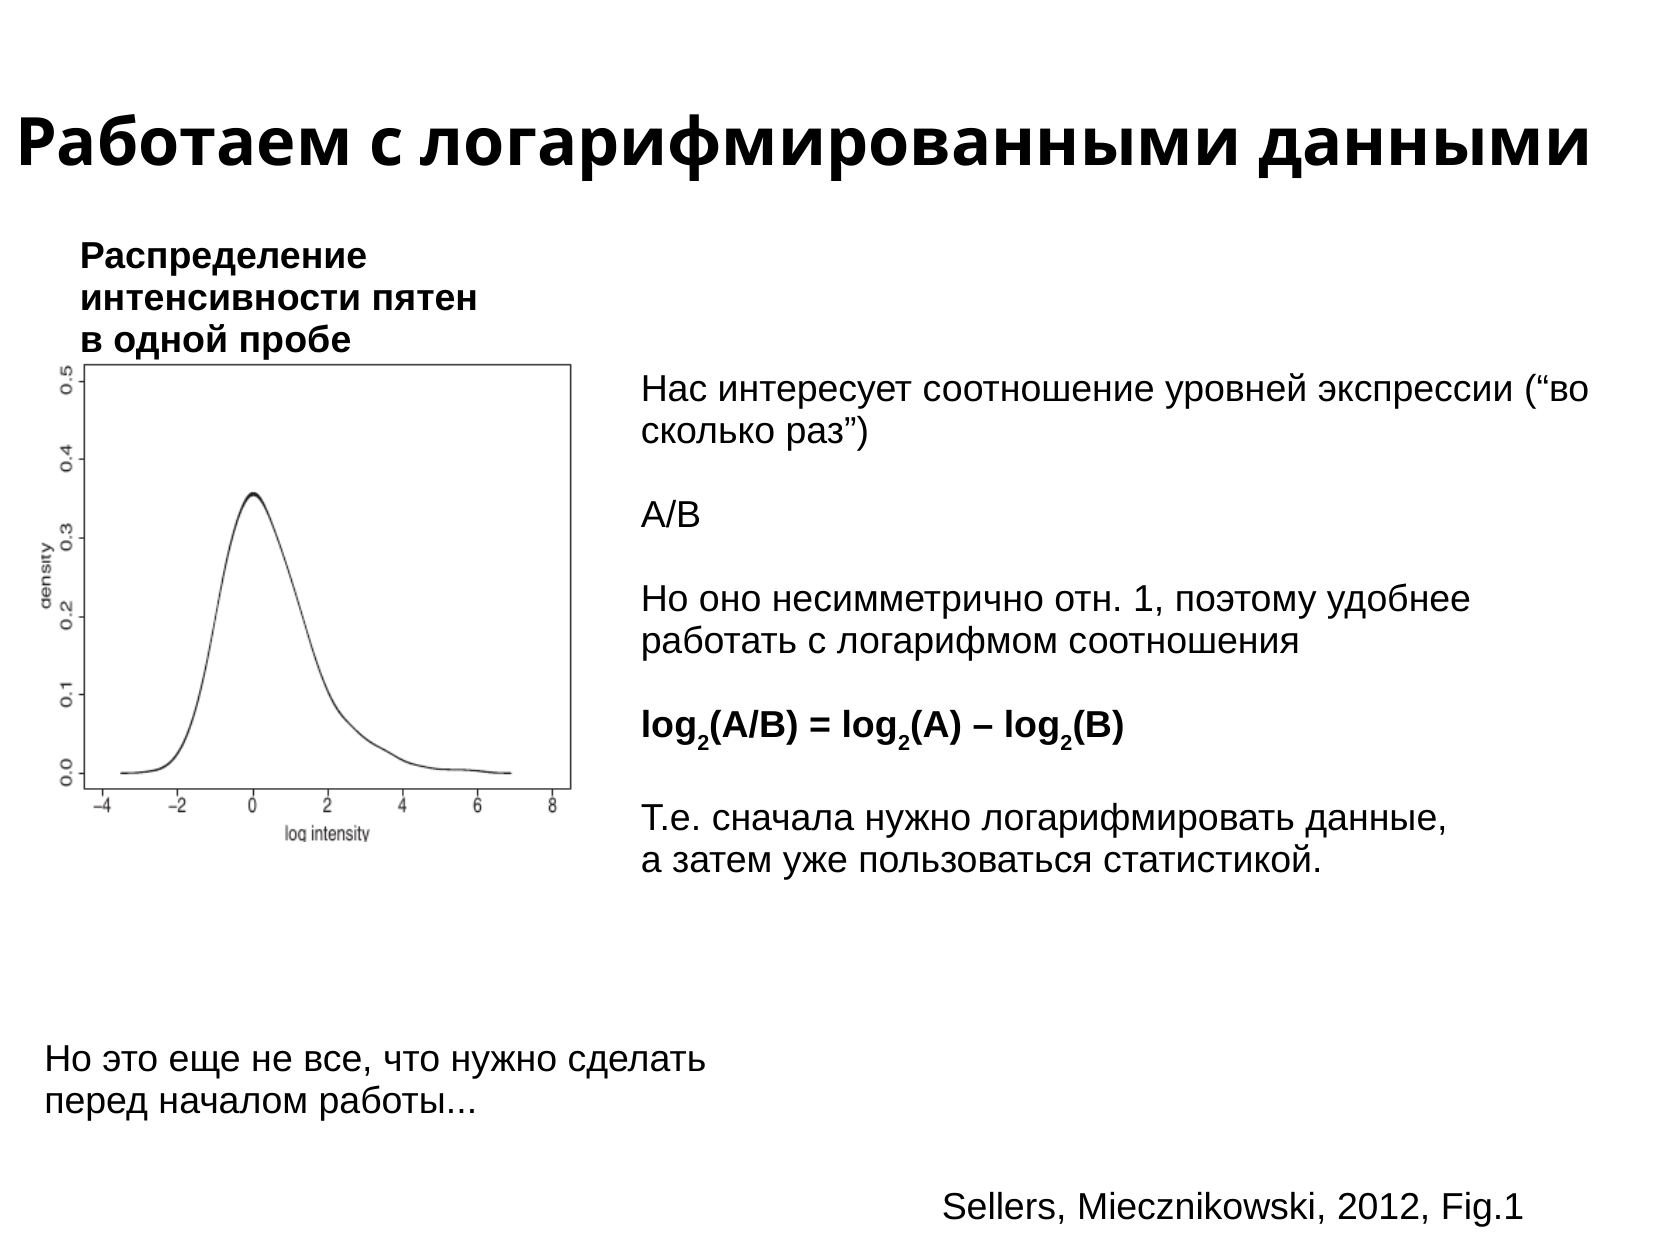

# Работаем с логарифмированными данными
Распределение
интенсивности пятен
в одной пробе
Нас интересует соотношение уровней экспрессии (“во сколько раз”)
A/B
Но оно несимметрично отн. 1, поэтому удобнее работать с логарифмом соотношения
log2(A/B) = log2(A) – log2(B)
Т.е. сначала нужно логарифмировать данные,
а затем уже пользоваться статистикой.
Но это еще не все, что нужно сделать перед началом работы...
Sellers, Miecznikowski, 2012, Fig.1